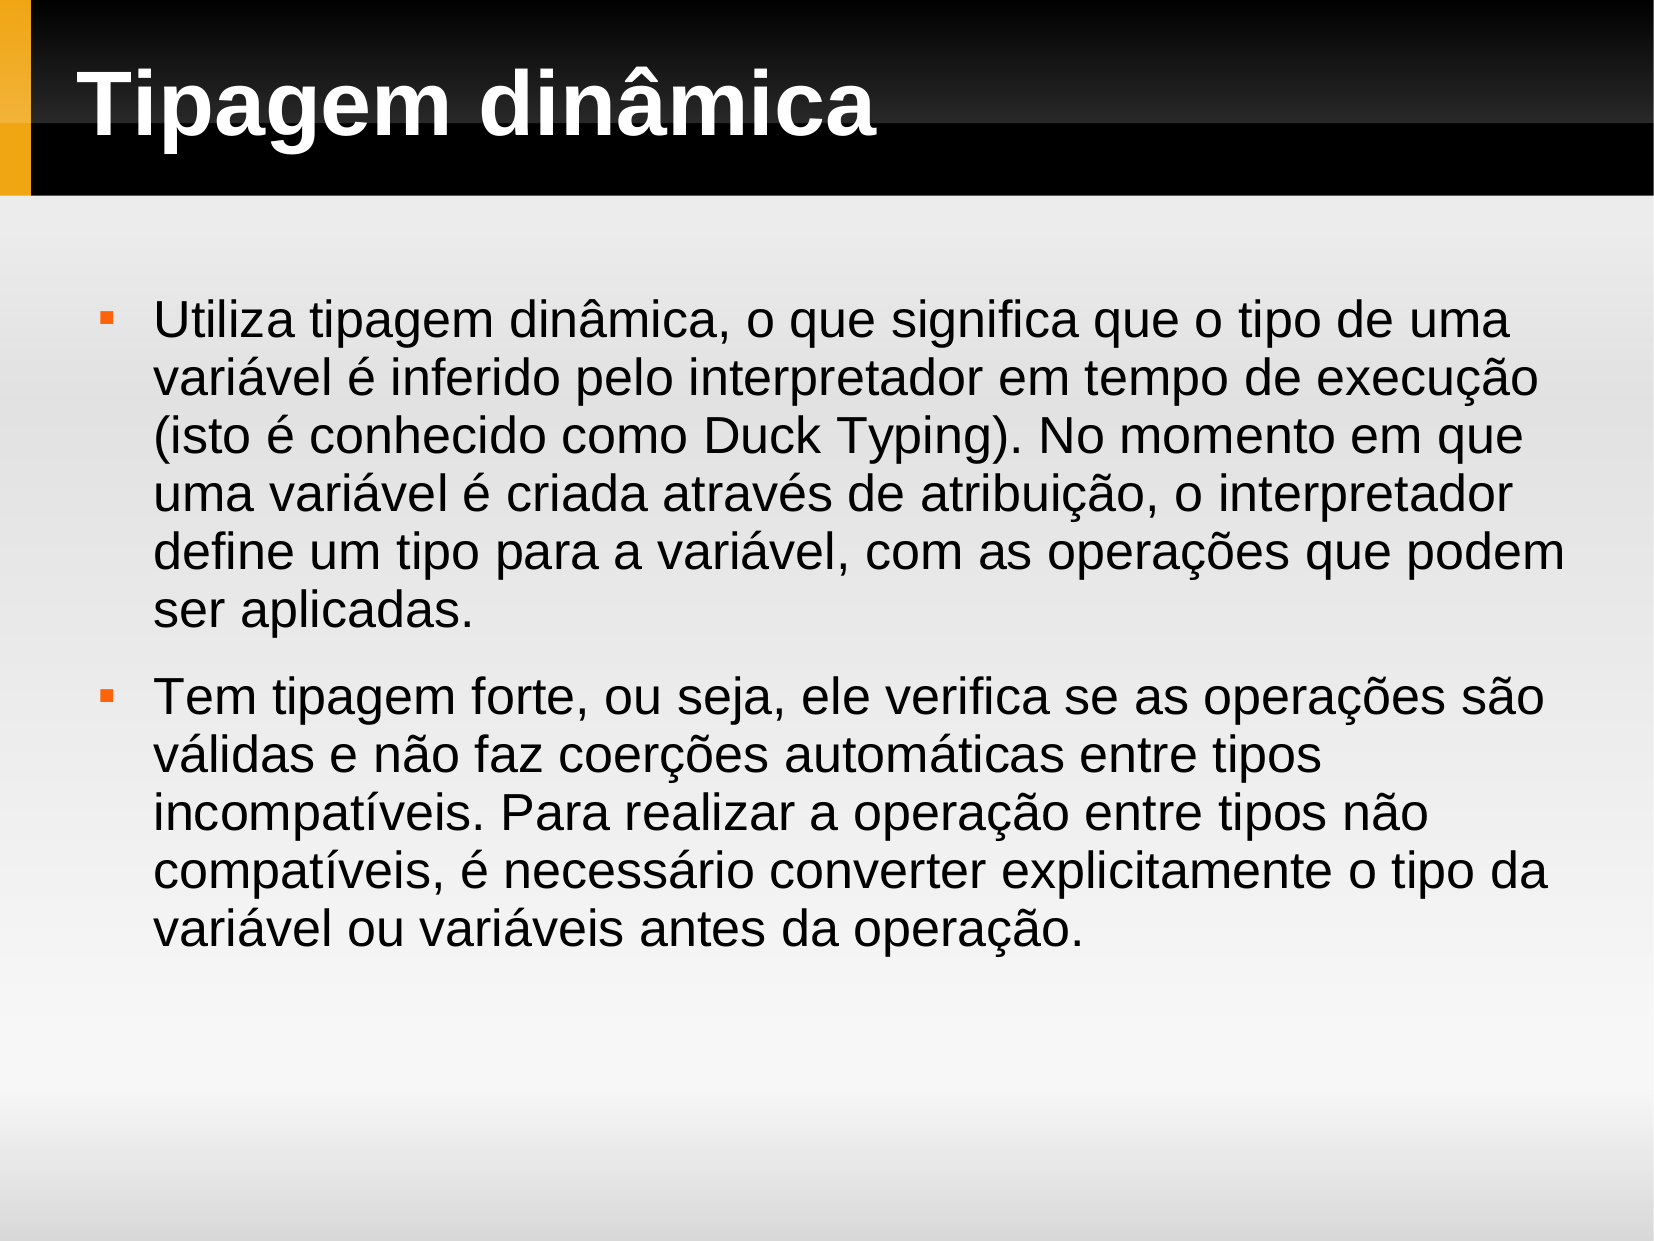

# Tipagem dinâmica
Utiliza tipagem dinâmica, o que significa que o tipo de uma variável é inferido pelo interpretador em tempo de execução (isto é conhecido como Duck Typing). No momento em que uma variável é criada através de atribuição, o interpretador define um tipo para a variável, com as operações que podem ser aplicadas.
Tem tipagem forte, ou seja, ele verifica se as operações são válidas e não faz coerções automáticas entre tipos incompatíveis. Para realizar a operação entre tipos não compatíveis, é necessário converter explicitamente o tipo da variável ou variáveis antes da operação.